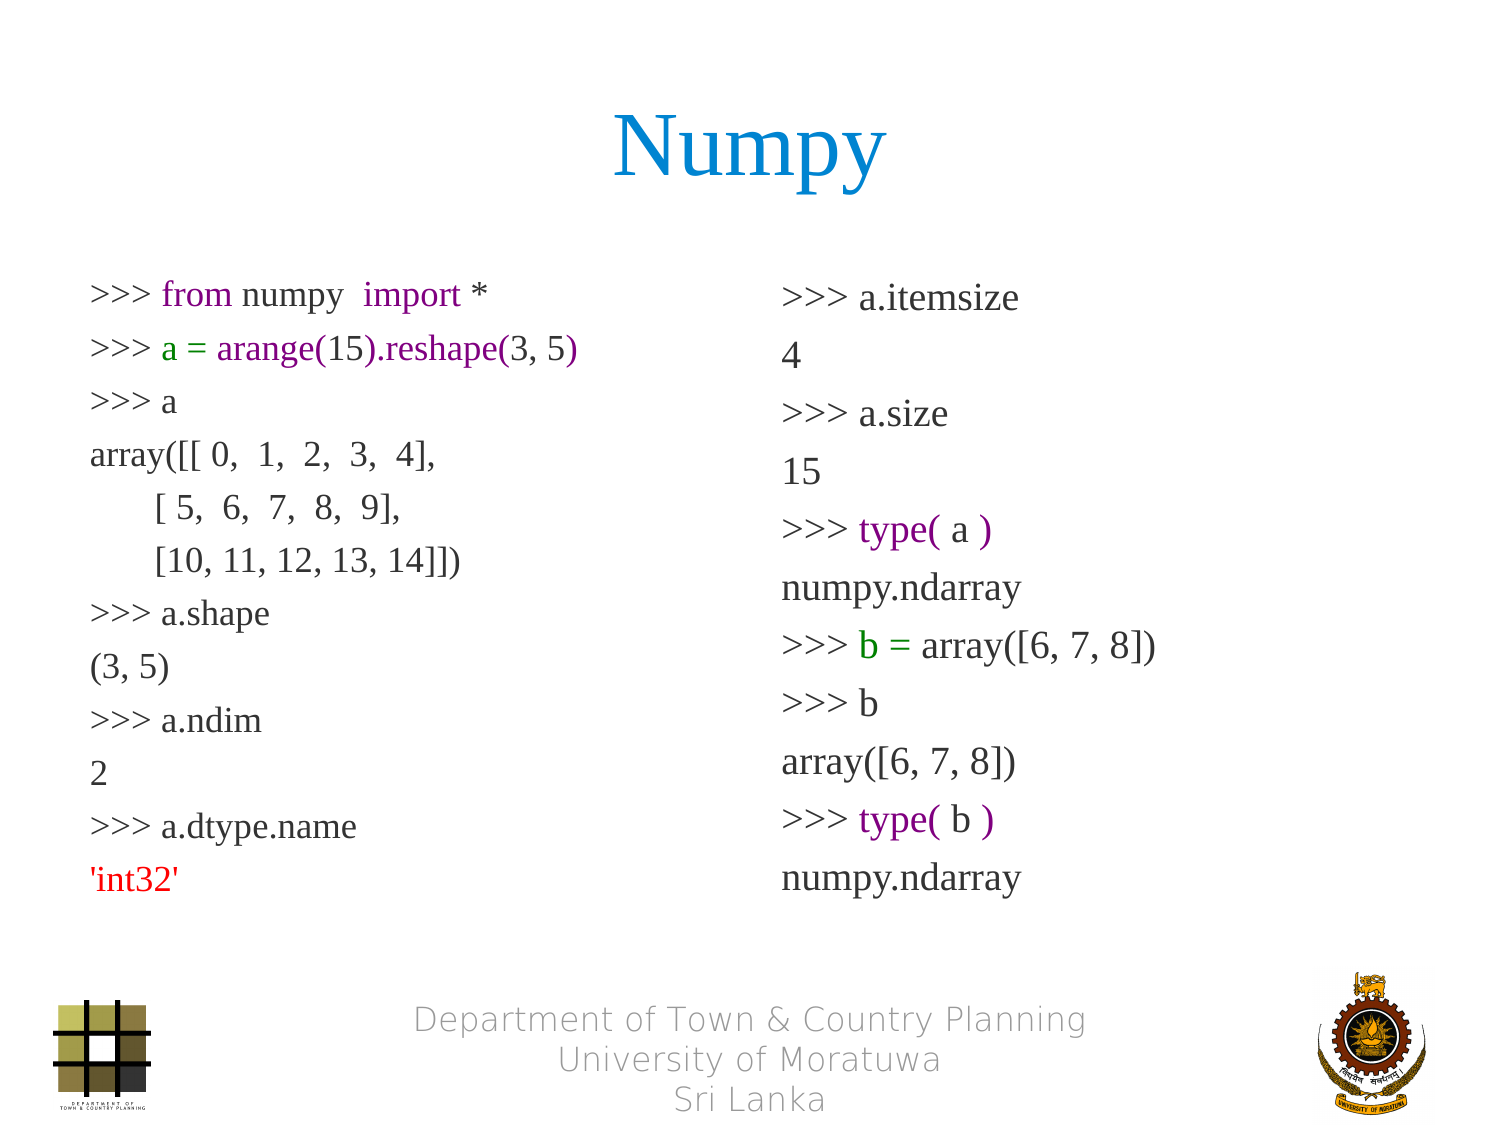

# Numpy
>>> from numpy import *
>>> a = arange(15).reshape(3, 5)
>>> a
array([[ 0, 1, 2, 3, 4],
 [ 5, 6, 7, 8, 9],
 [10, 11, 12, 13, 14]])
>>> a.shape
(3, 5)
>>> a.ndim
2
>>> a.dtype.name
'int32'
>>> a.itemsize
4
>>> a.size
15
>>> type( a )
numpy.ndarray
>>> b = array([6, 7, 8])
>>> b
array([6, 7, 8])
>>> type( b )
numpy.ndarray